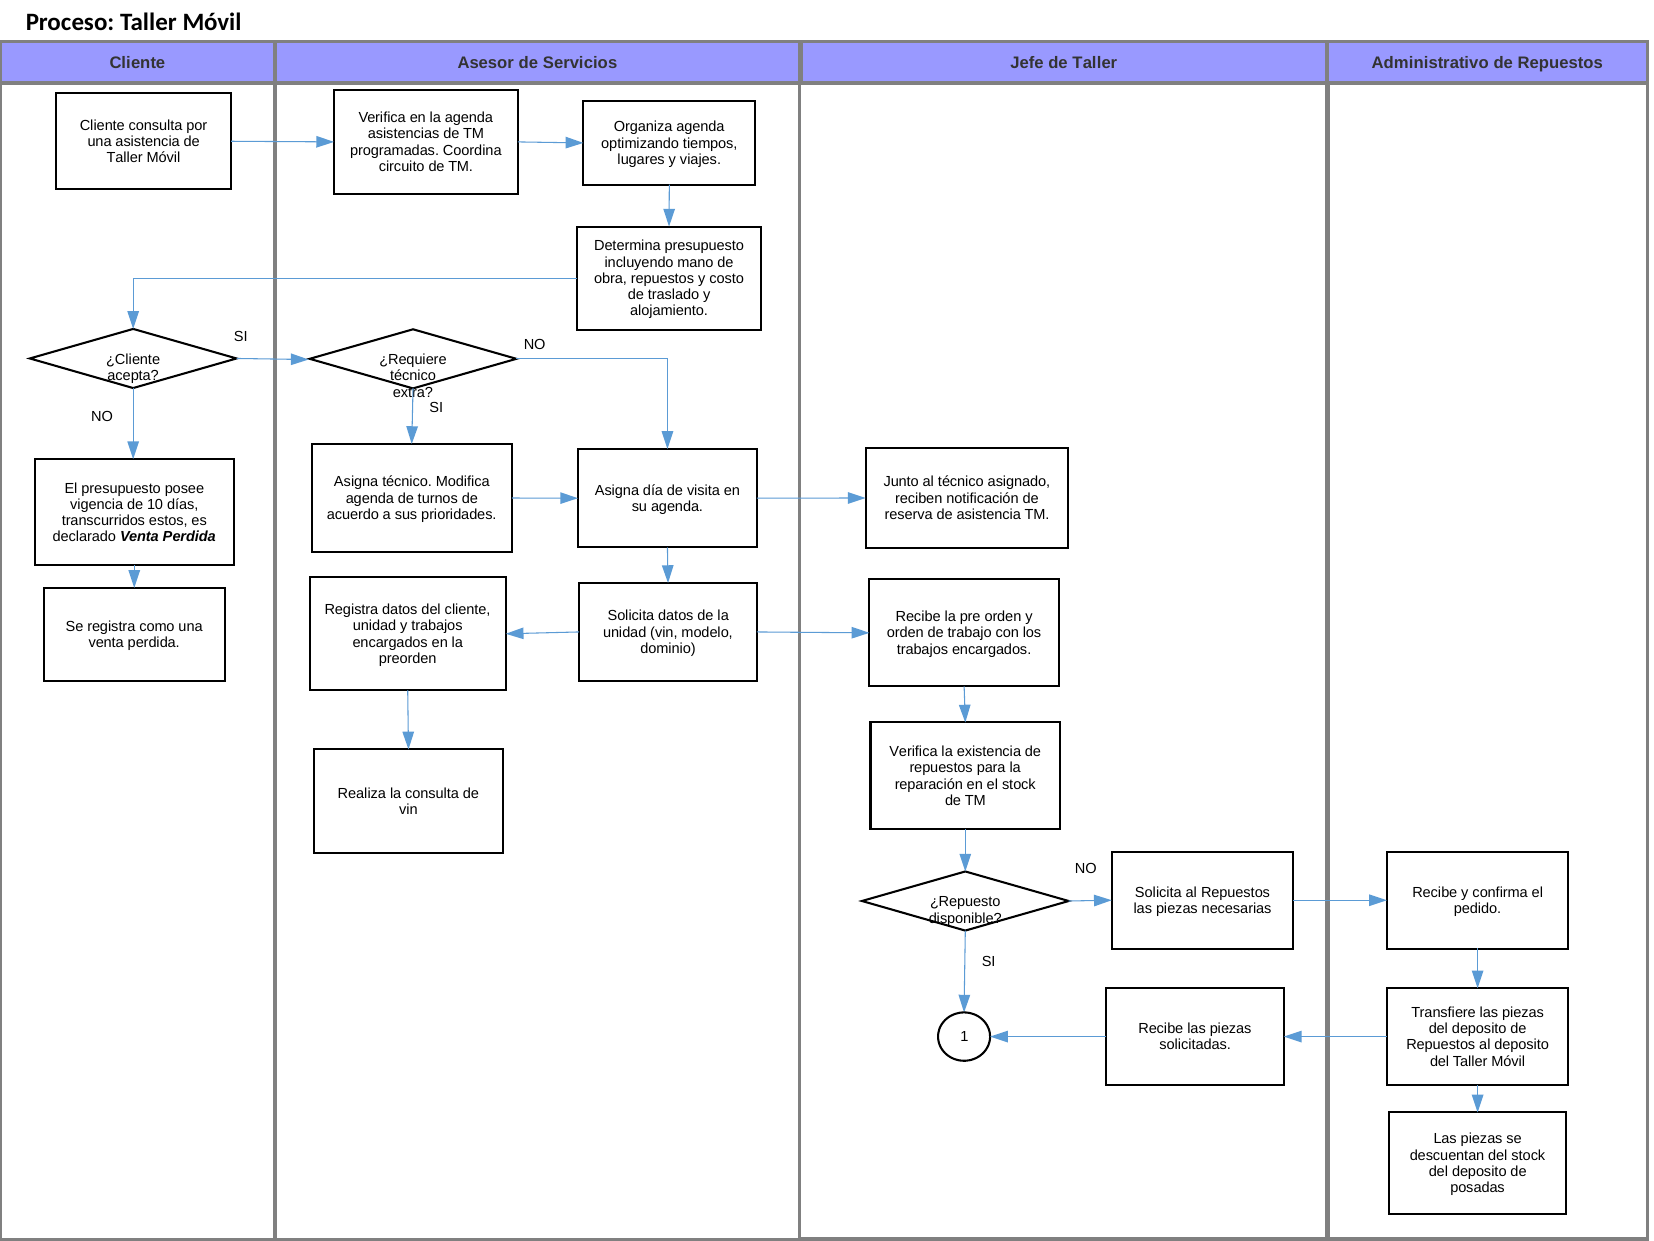

Proceso: Taller Móvil
Cliente
Asesor de Servicios
Jefe de Taller
Administrativo de Repuestos
Verifica en la agenda asistencias de TM programadas. Coordina circuito de TM.
Cliente consulta por una asistencia de Taller Móvil
Organiza agenda optimizando tiempos, lugares y viajes.
Determina presupuesto incluyendo mano de obra, repuestos y costo de traslado y alojamiento.
SI
NO
¿Cliente acepta?
¿Requiere técnico extra?
SI
NO
Asigna técnico. Modifica agenda de turnos de acuerdo a sus prioridades.
Junto al técnico asignado, reciben notificación de reserva de asistencia TM.
Asigna día de visita en su agenda.
El presupuesto posee vigencia de 10 días, transcurridos estos, es declarado Venta Perdida
Registra datos del cliente, unidad y trabajos encargados en la preorden
Recibe la pre orden y orden de trabajo con los trabajos encargados.
Solicita datos de la unidad (vin, modelo, dominio)
Se registra como una venta perdida.
Verifica la existencia de repuestos para la reparación en el stock de TM
Realiza la consulta de vin
Solicita al Repuestos las piezas necesarias
Recibe y confirma el pedido.
NO
¿Repuesto disponible?
SI
Recibe las piezas solicitadas.
Transfiere las piezas del deposito de Repuestos al deposito del Taller Móvil
1
Las piezas se descuentan del stock del deposito de posadas